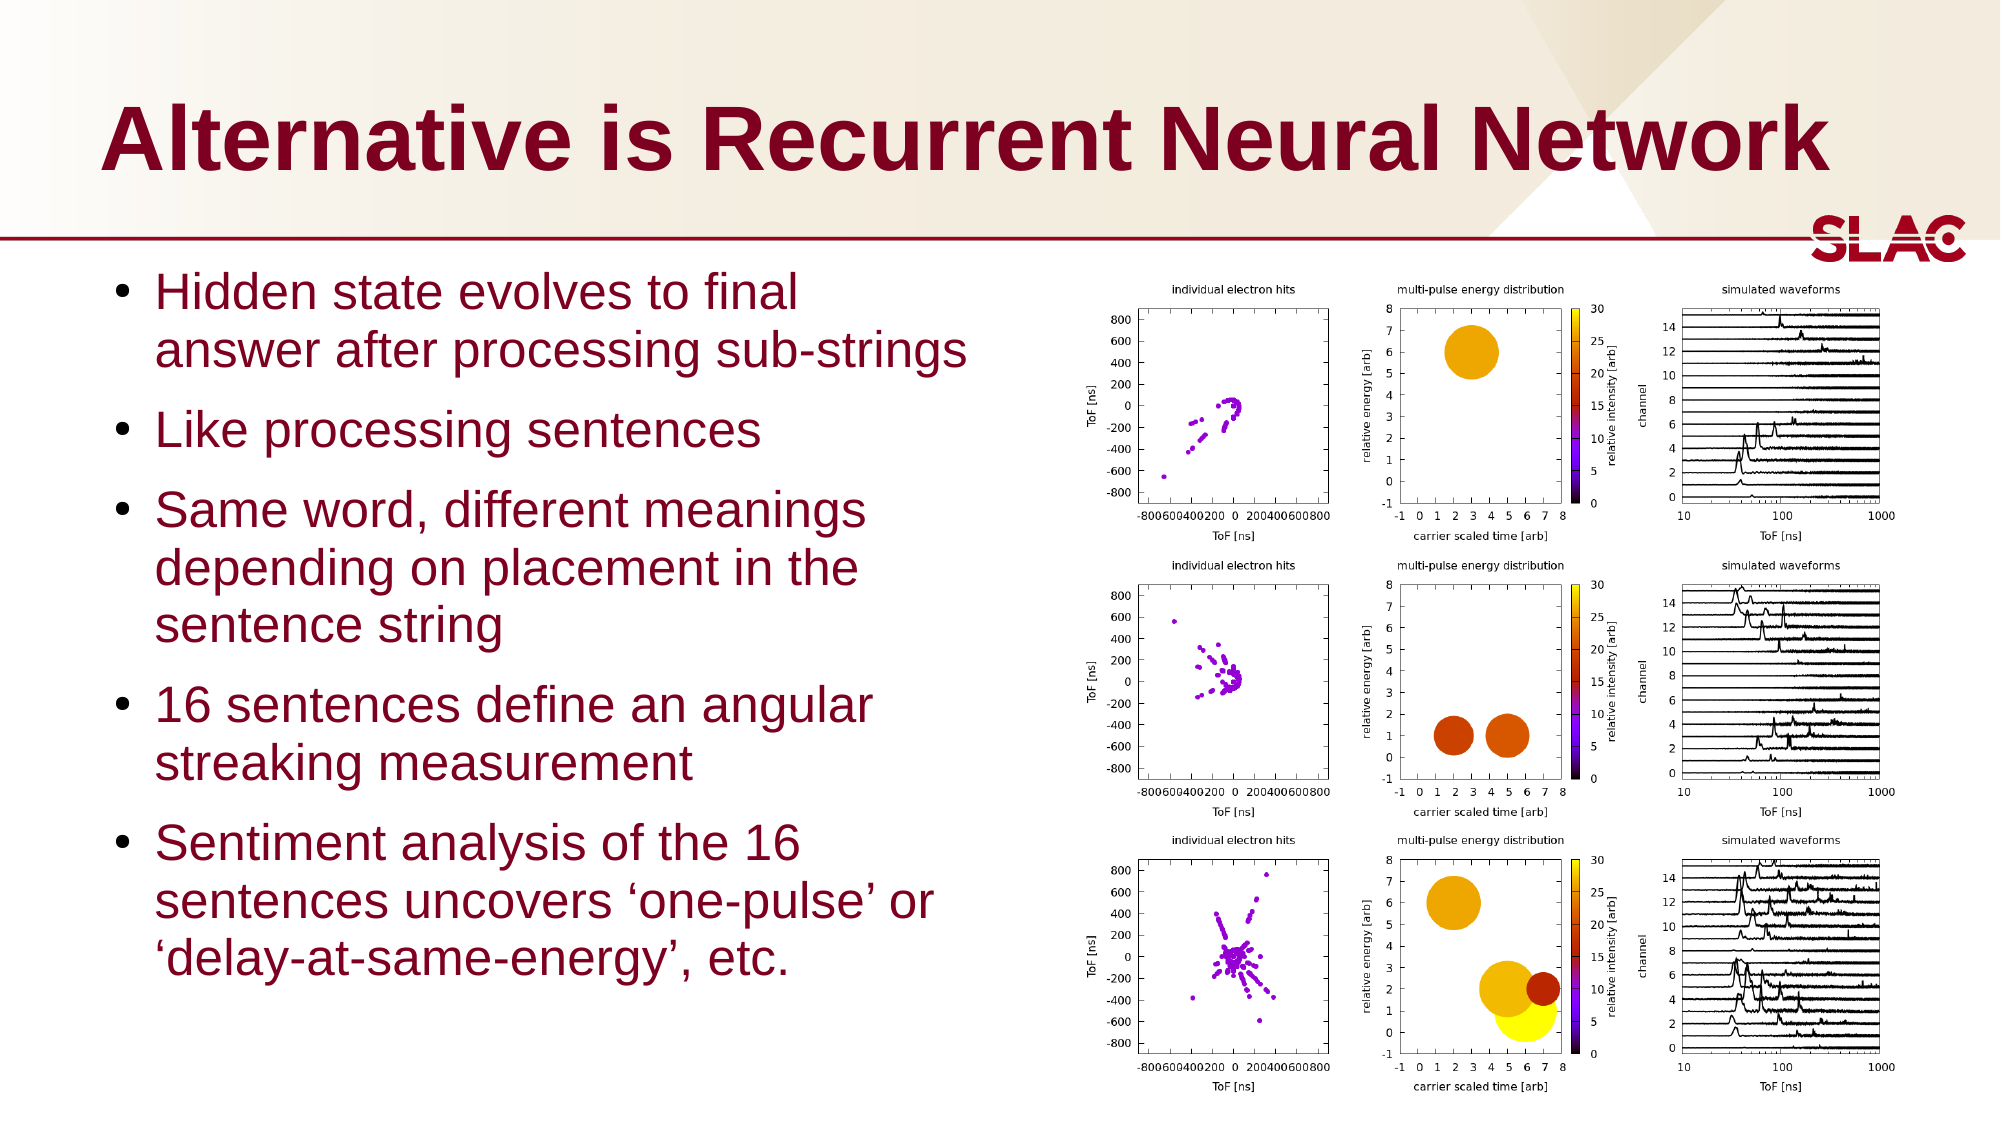

# Alternative is Recurrent Neural Network
Hidden state evolves to final answer after processing sub-strings
Like processing sentences
Same word, different meanings depending on placement in the sentence string
16 sentences define an angular streaking measurement
Sentiment analysis of the 16 sentences uncovers ‘one-pulse’ or ‘delay-at-same-energy’, etc.